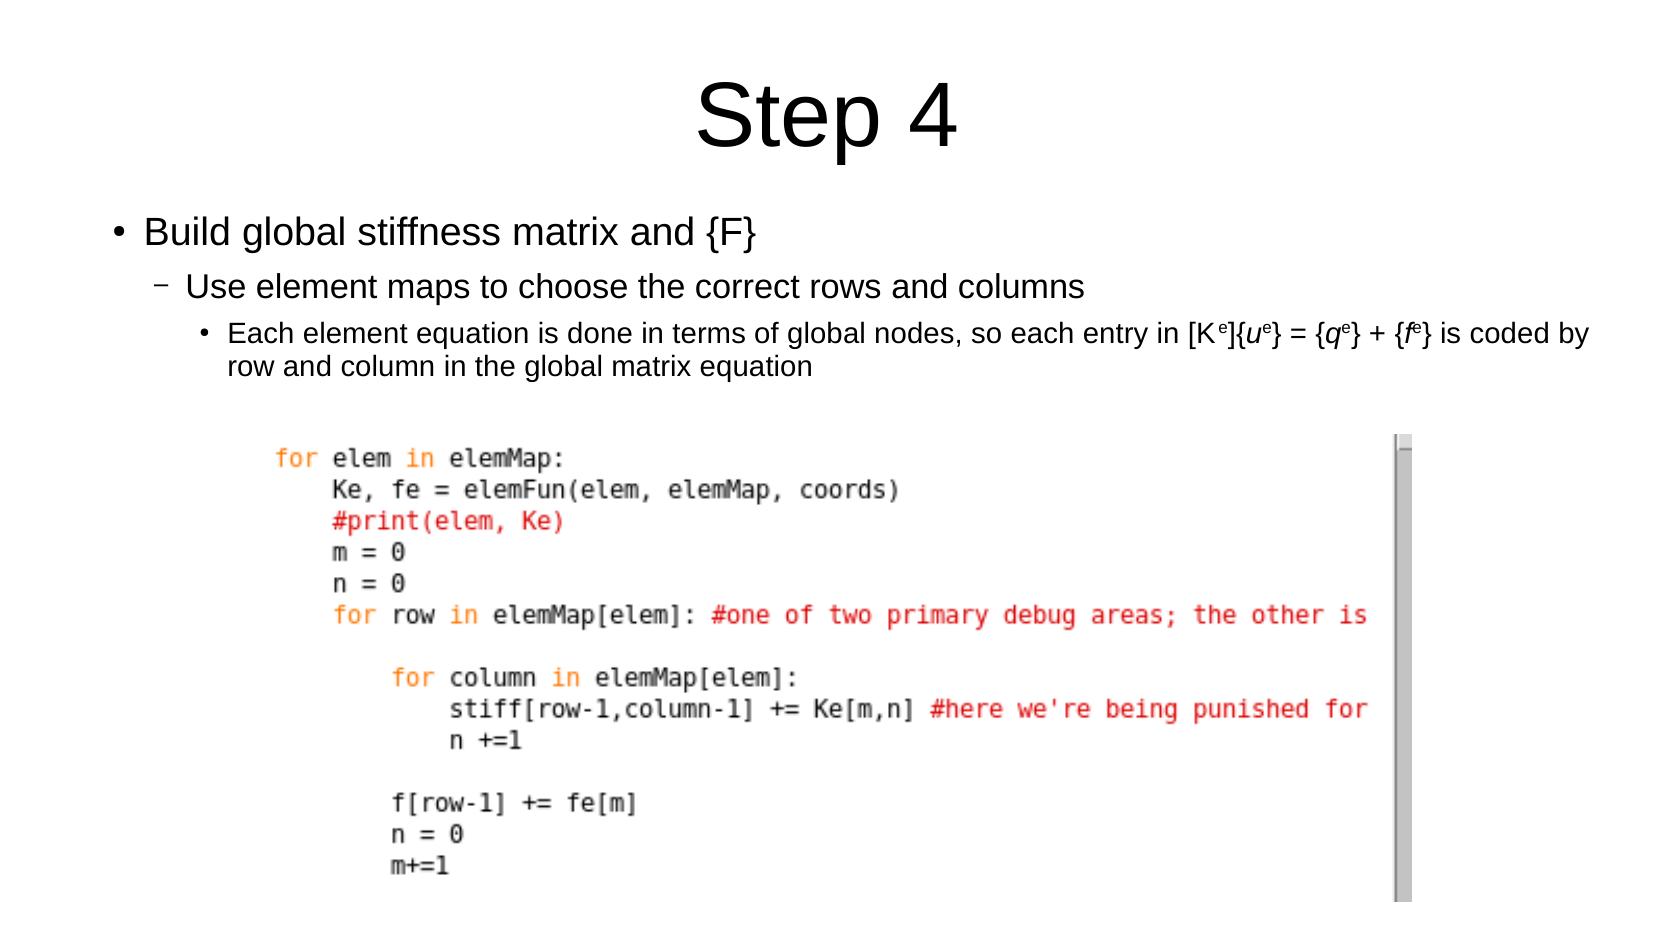

# Step 4
Build global stiffness matrix and {F}
Use element maps to choose the correct rows and columns
Each element equation is done in terms of global nodes, so each entry in [Ke]{ue} = {qe} + {fe} is coded by row and column in the global matrix equation